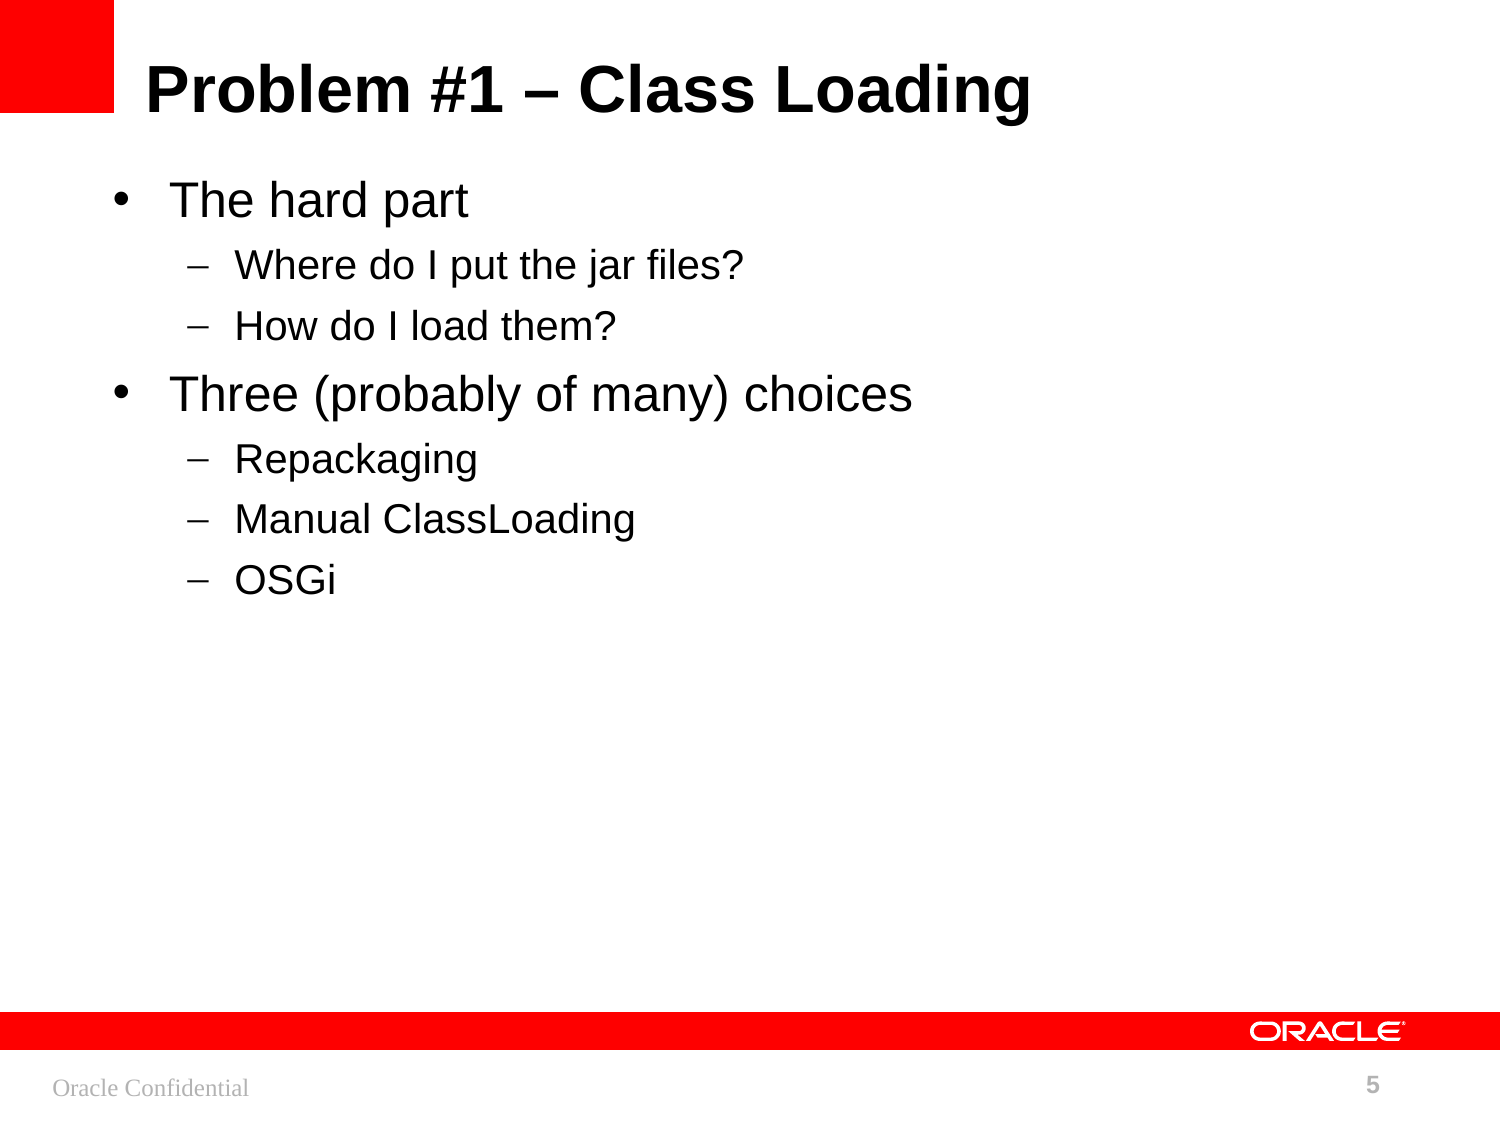

# Problem #1 – Class Loading
The hard part
Where do I put the jar files?
How do I load them?
Three (probably of many) choices
Repackaging
Manual ClassLoading
OSGi